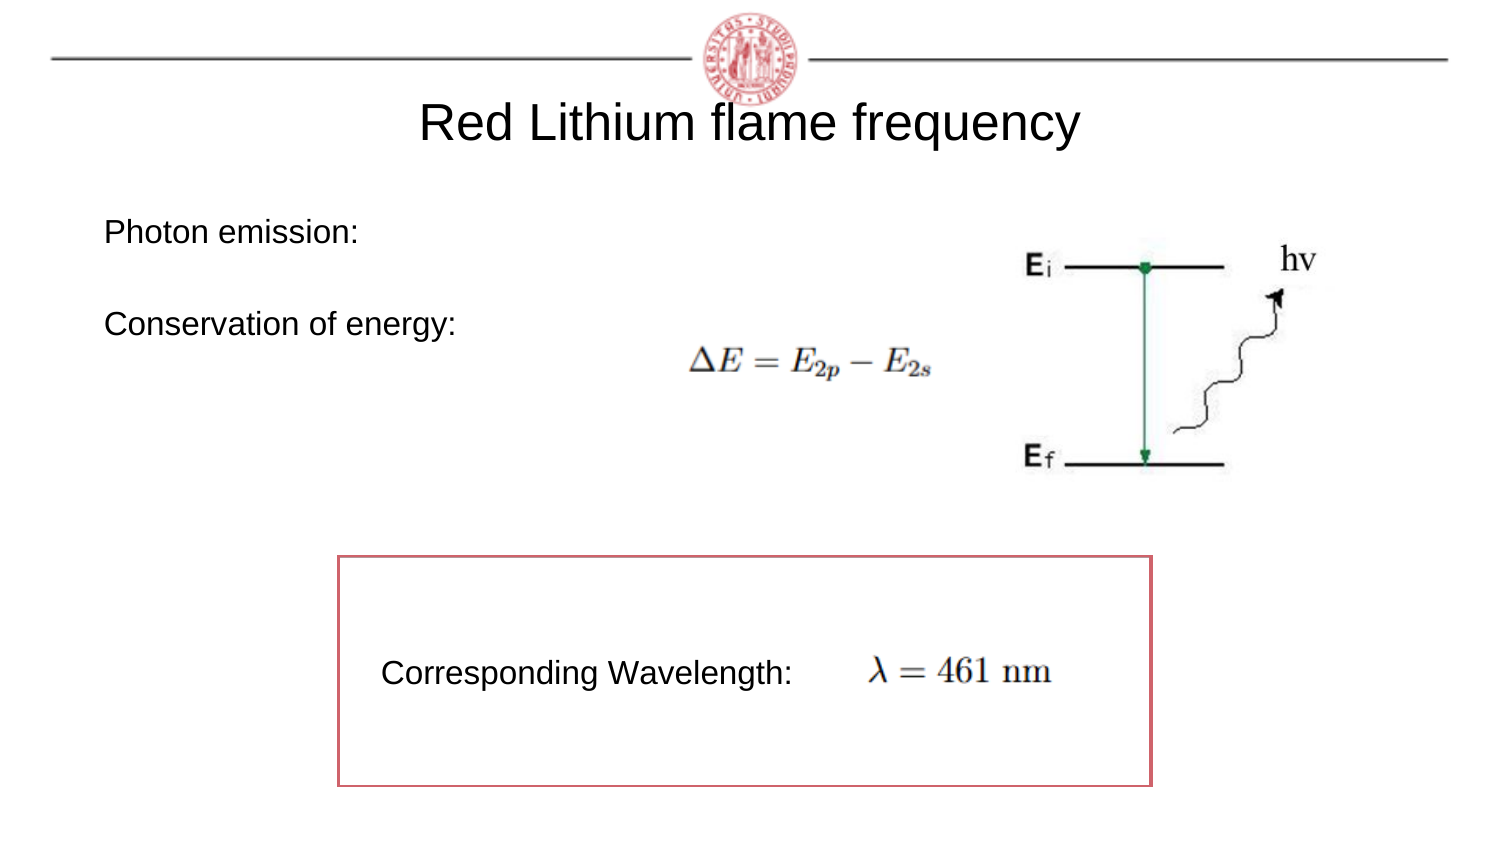

# Red Lithium flame frequency
Photon emission:
Conservation of energy:
Corresponding Wavelength: